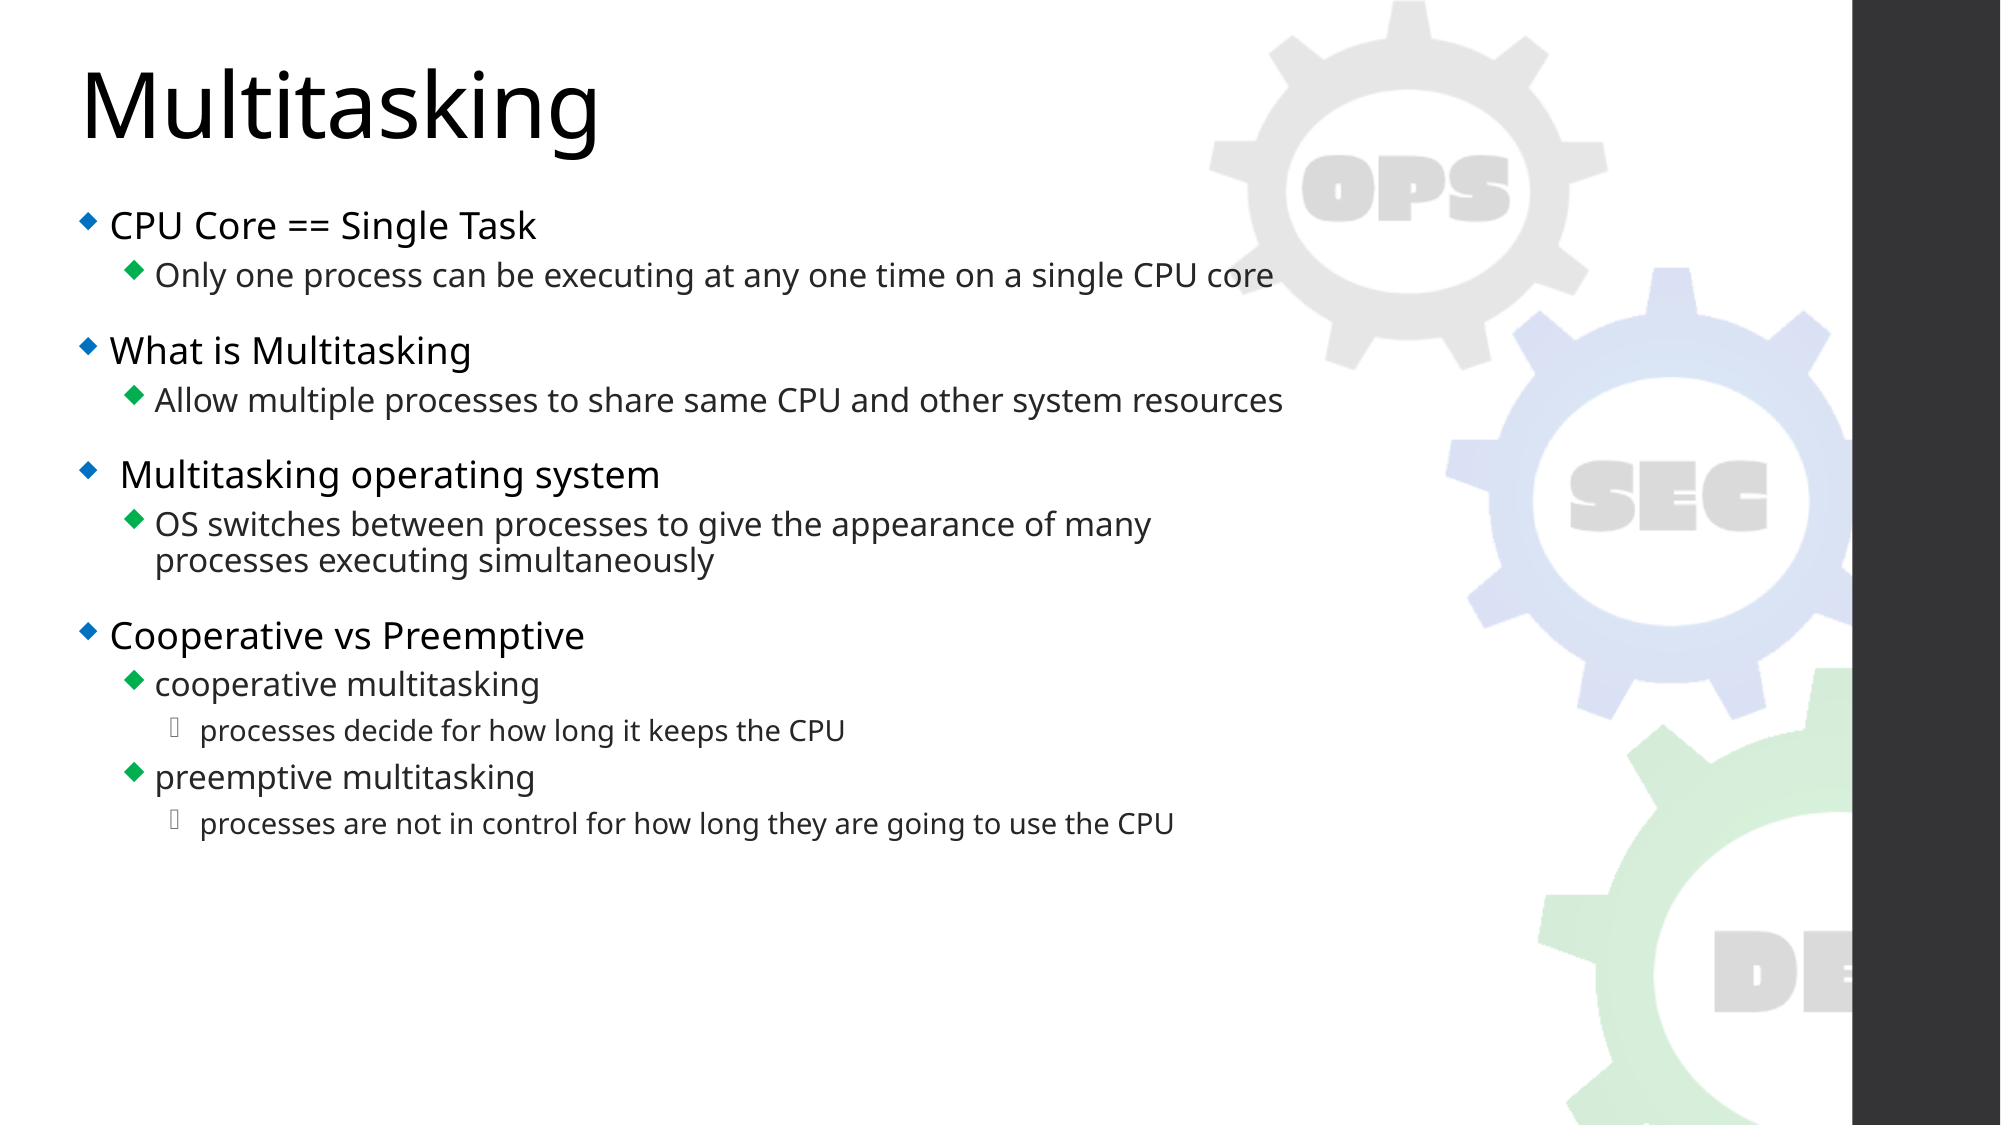

# Multitasking
CPU Core == Single Task
Only one process can be executing at any one time on a single CPU core
What is Multitasking
Allow multiple processes to share same CPU and other system resources
 Multitasking operating system
OS switches between processes to give the appearance of many processes executing simultaneously
Cooperative vs Preemptive
cooperative multitasking
processes decide for how long it keeps the CPU
preemptive multitasking
processes are not in control for how long they are going to use the CPU